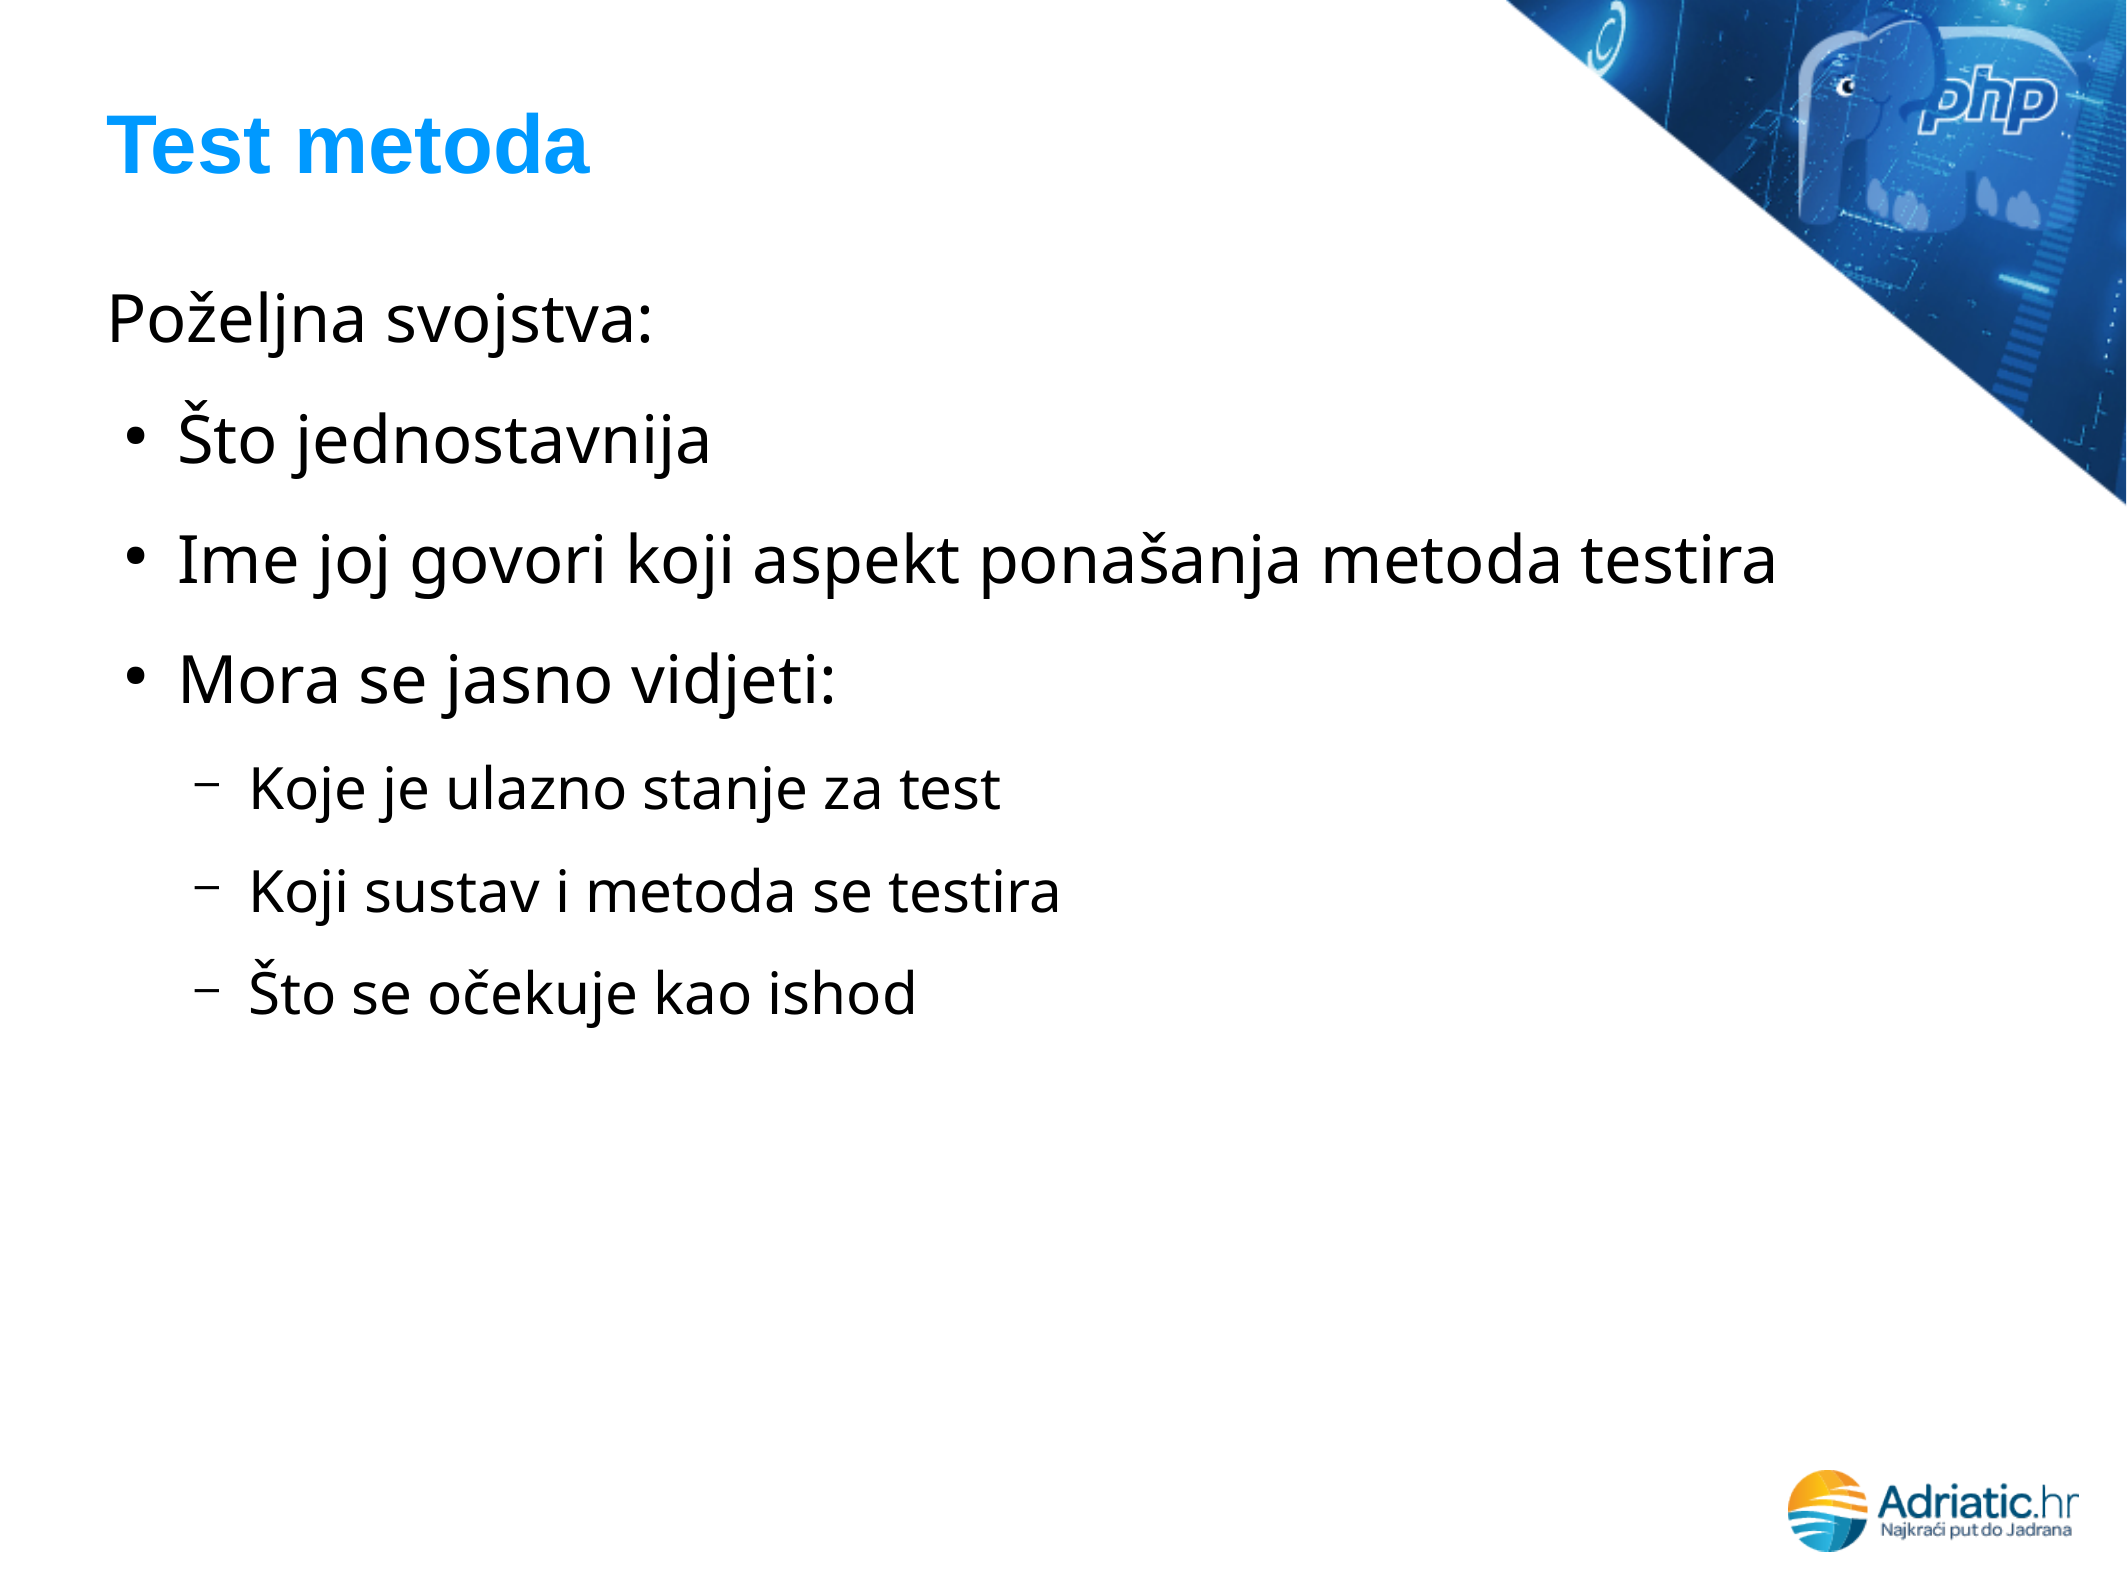

# Test metoda
Poželjna svojstva:
Što jednostavnija
Ime joj govori koji aspekt ponašanja metoda testira
Mora se jasno vidjeti:
Koje je ulazno stanje za test
Koji sustav i metoda se testira
Što se očekuje kao ishod